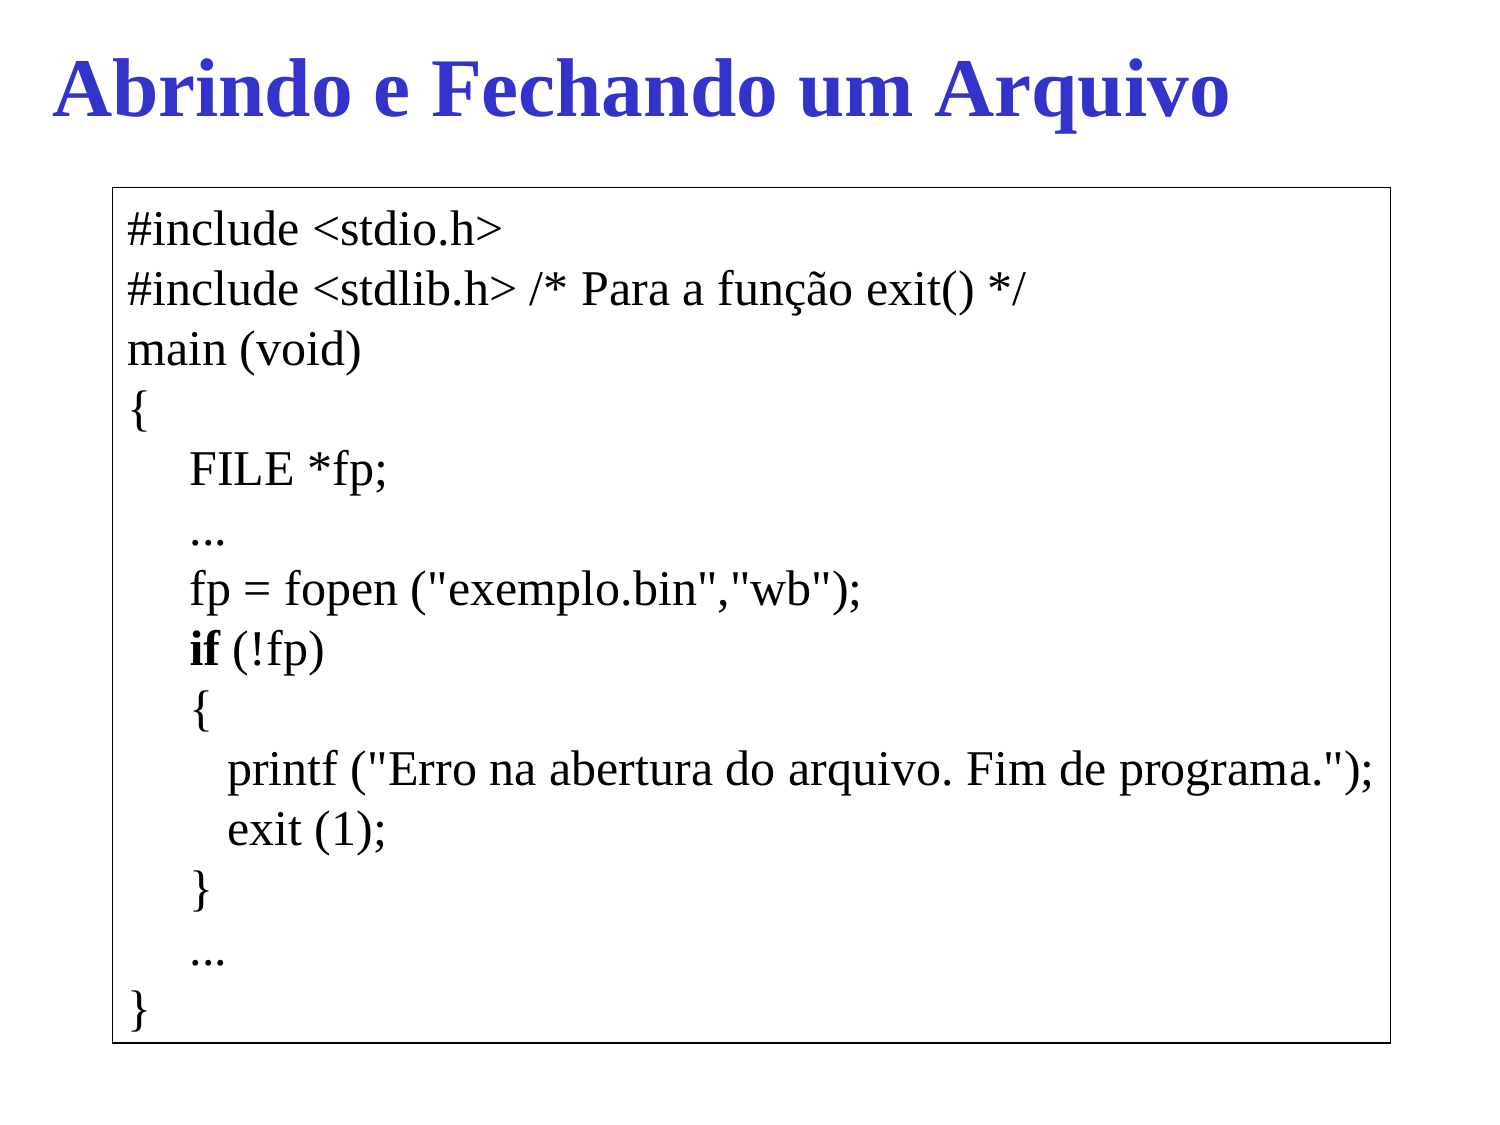

Abrindo e Fechando um Arquivo
#include <stdio.h>
#include <stdlib.h> /* Para a função exit() */
main (void)
{
 FILE *fp;
 ...
 fp = fopen ("exemplo.bin","wb");
 if (!fp)
 {
 printf ("Erro na abertura do arquivo. Fim de programa.");
 exit (1);
 }
 ...
}